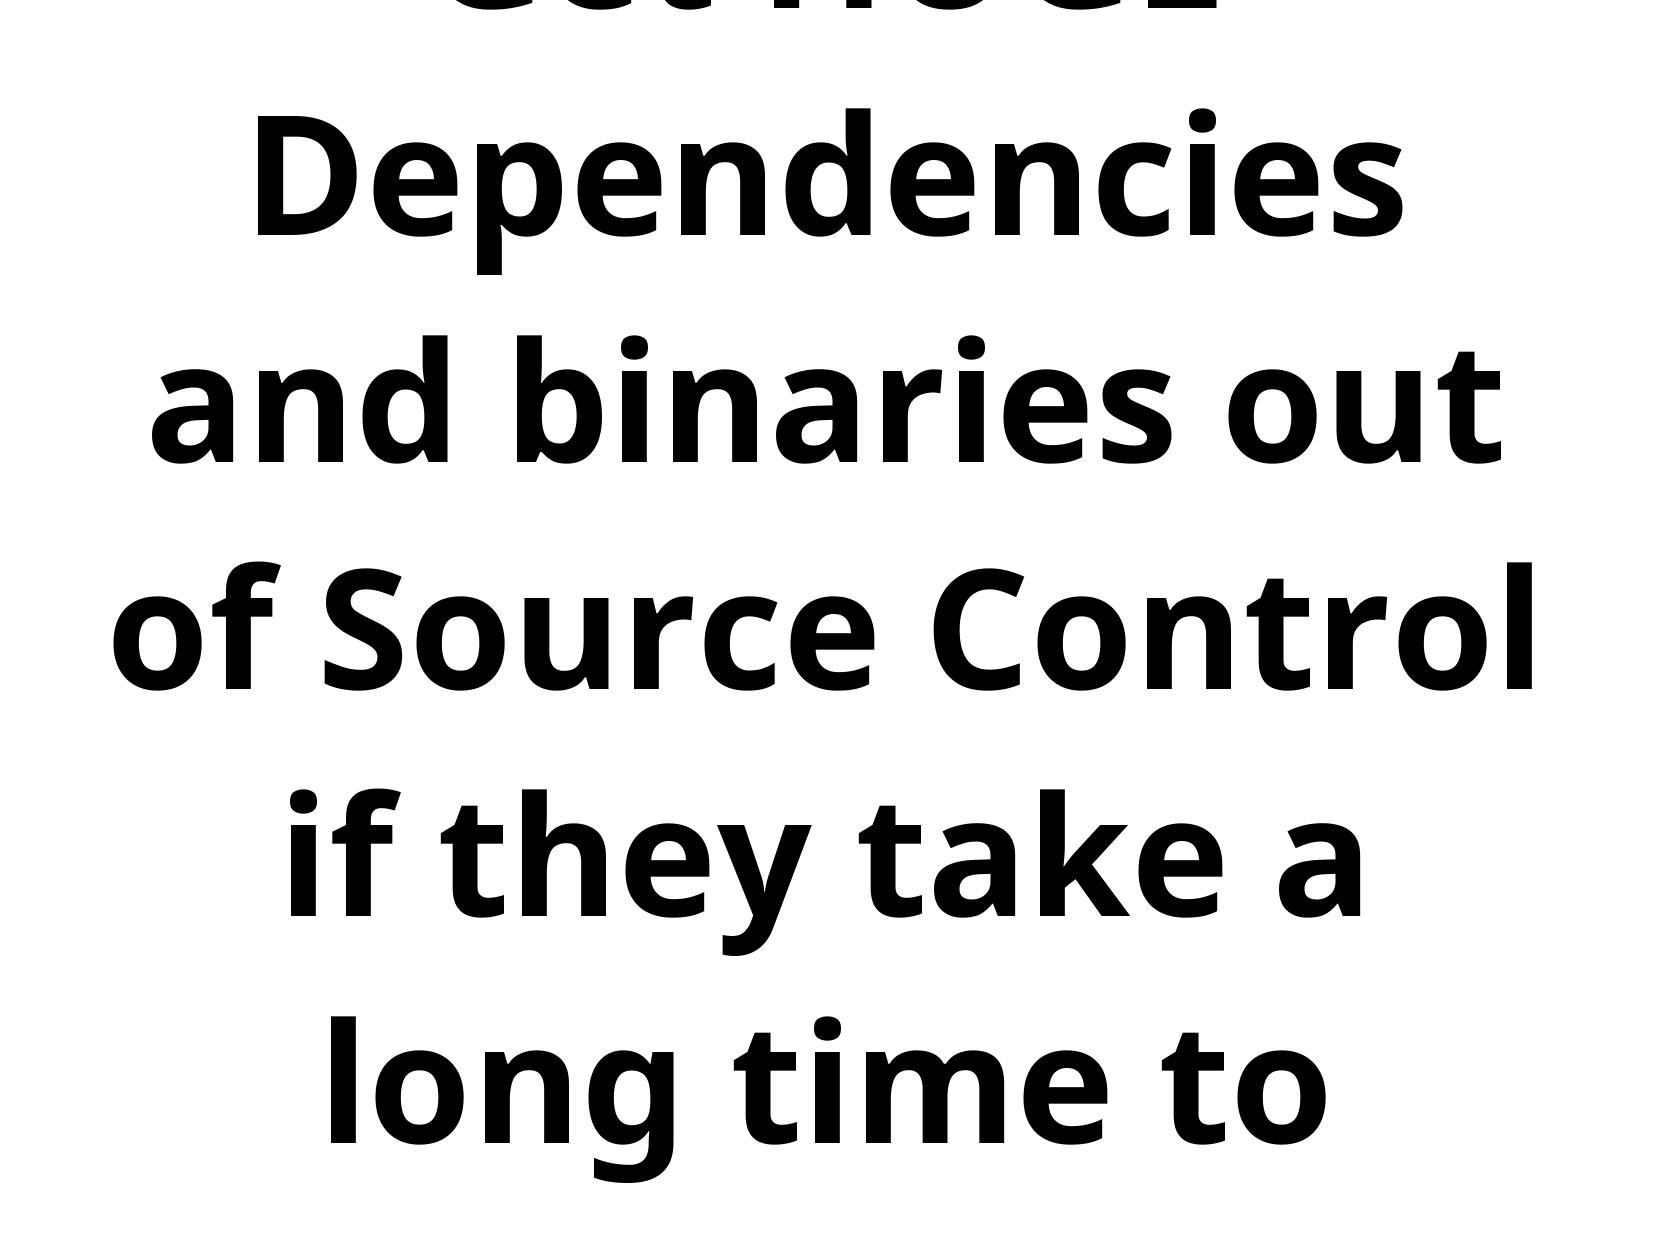

# Get HUGE Dependencies and binaries out of Source Control if they take a long time to check out